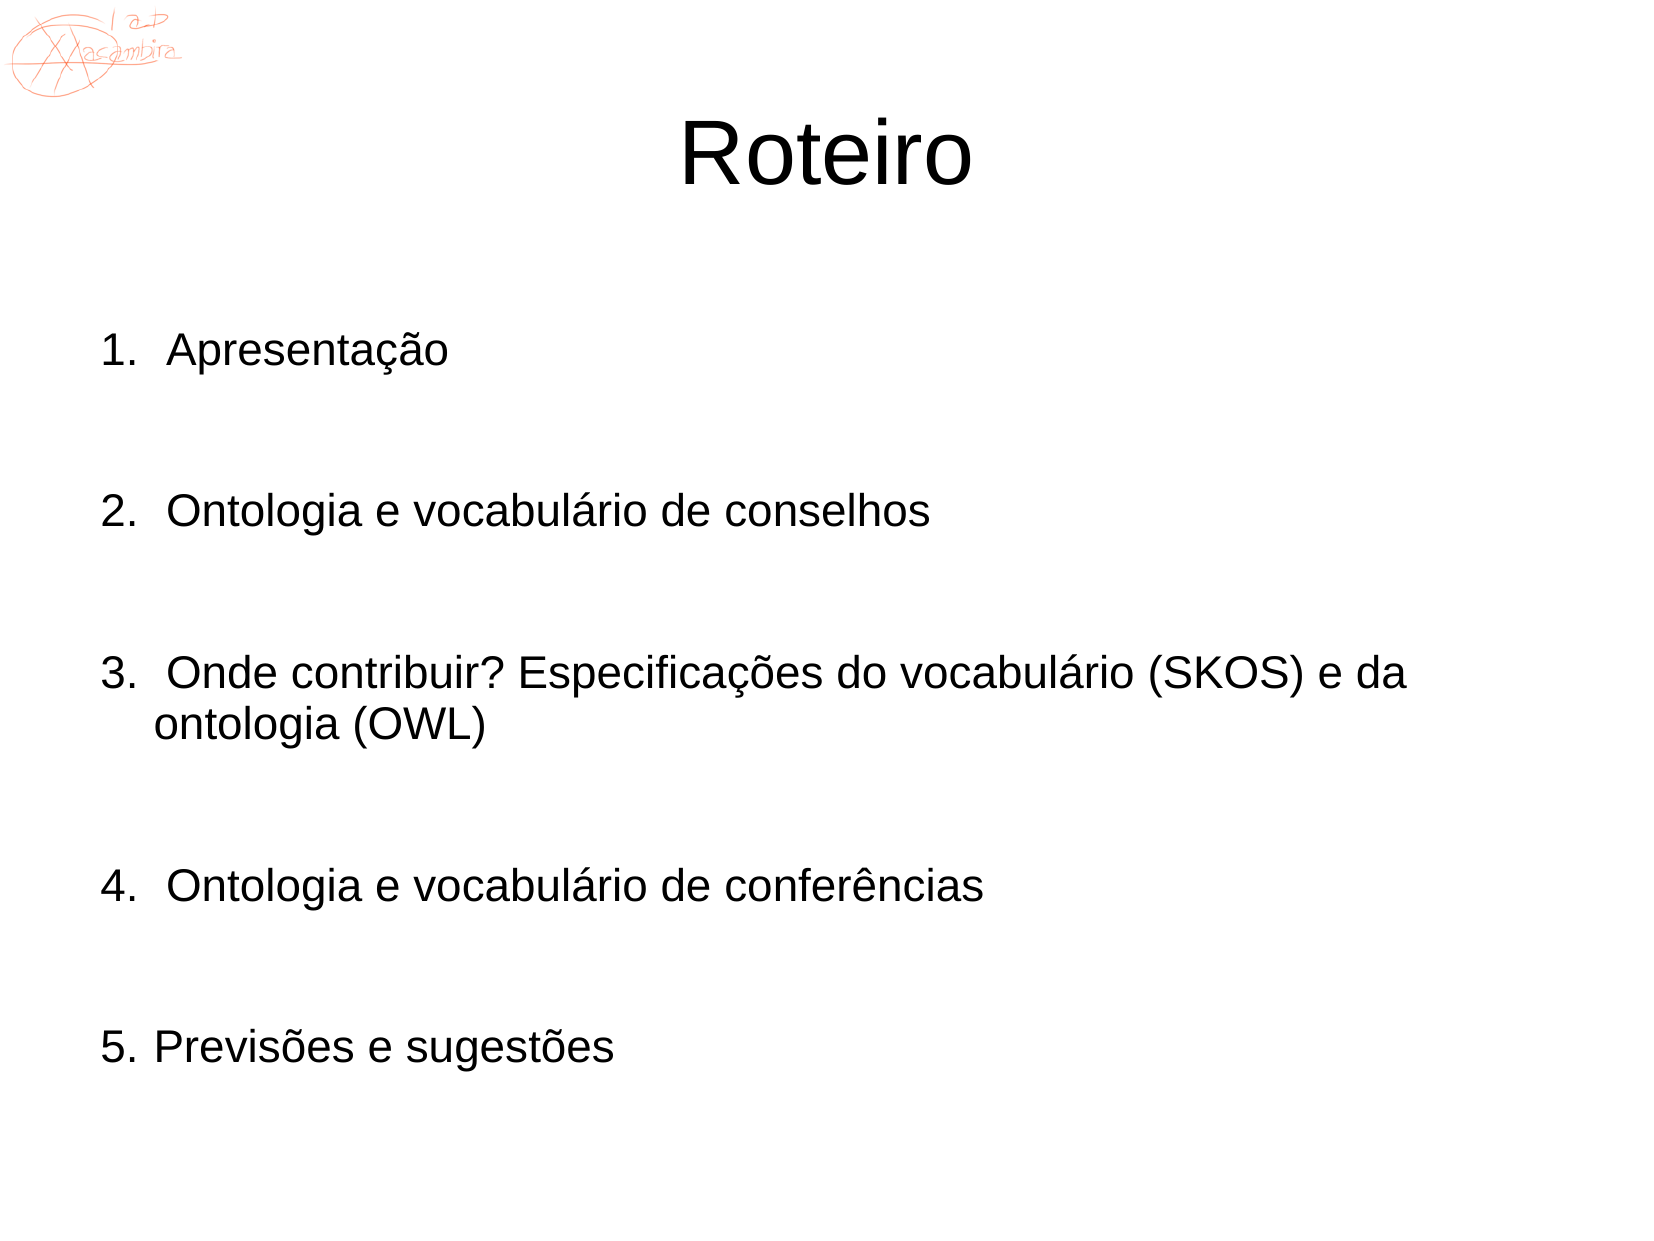

# Roteiro
 Apresentação
 Ontologia e vocabulário de conselhos
 Onde contribuir? Especificações do vocabulário (SKOS) e da ontologia (OWL)
 Ontologia e vocabulário de conferências
Previsões e sugestões